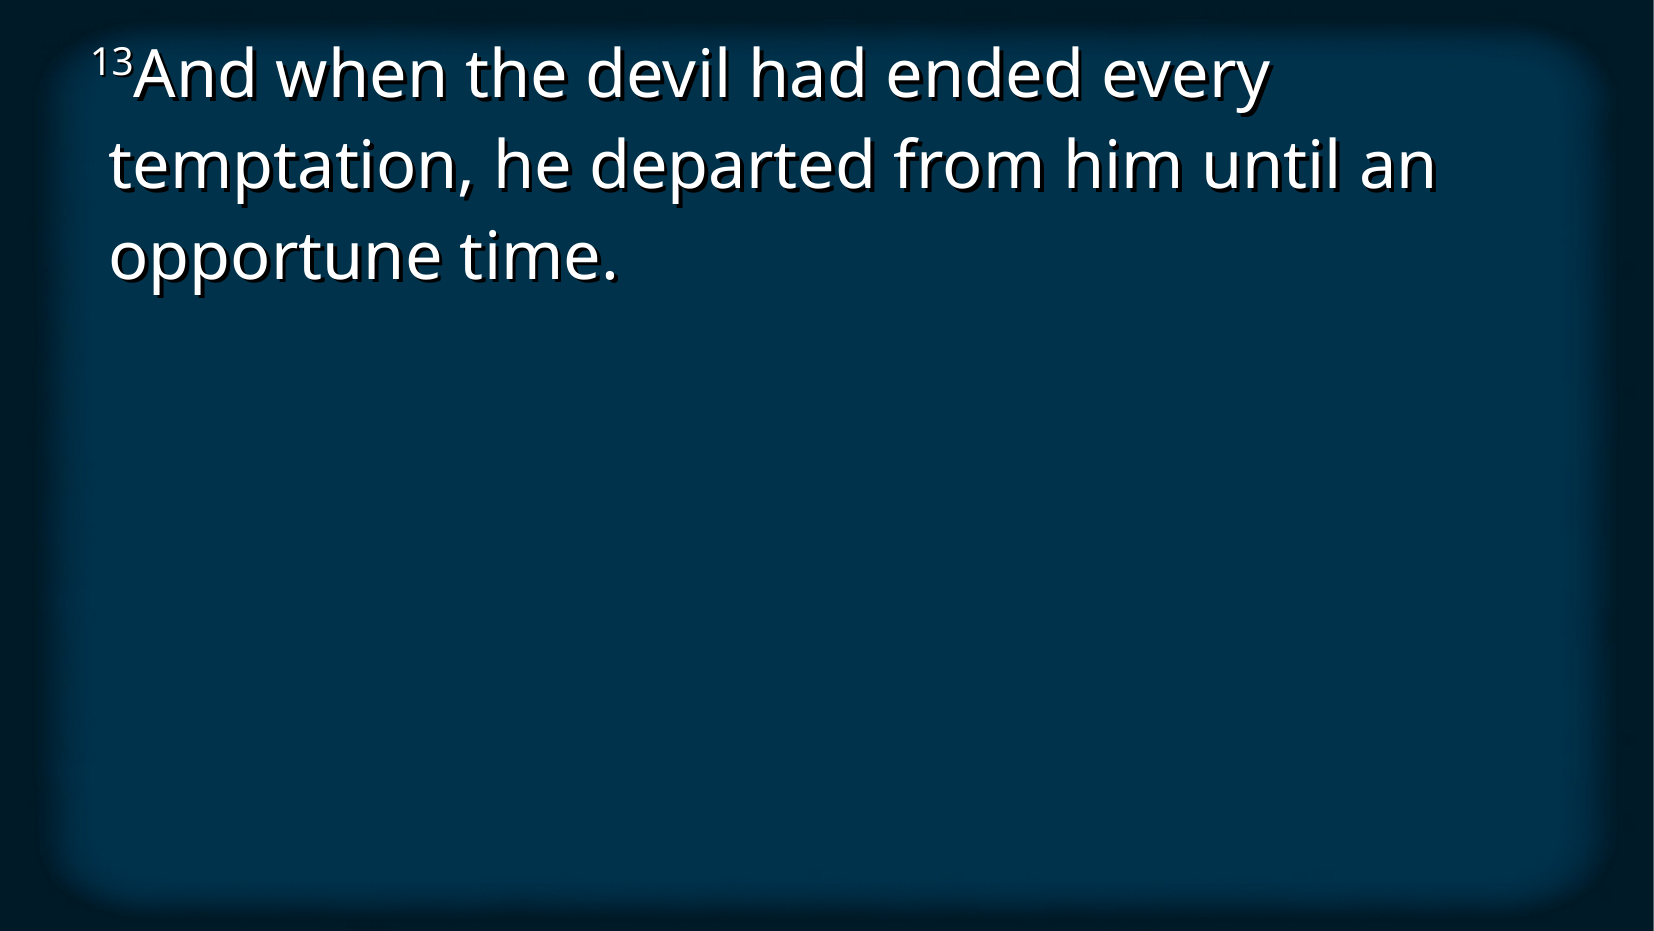

13And when the devil had ended every temptation, he departed from him until an opportune time.